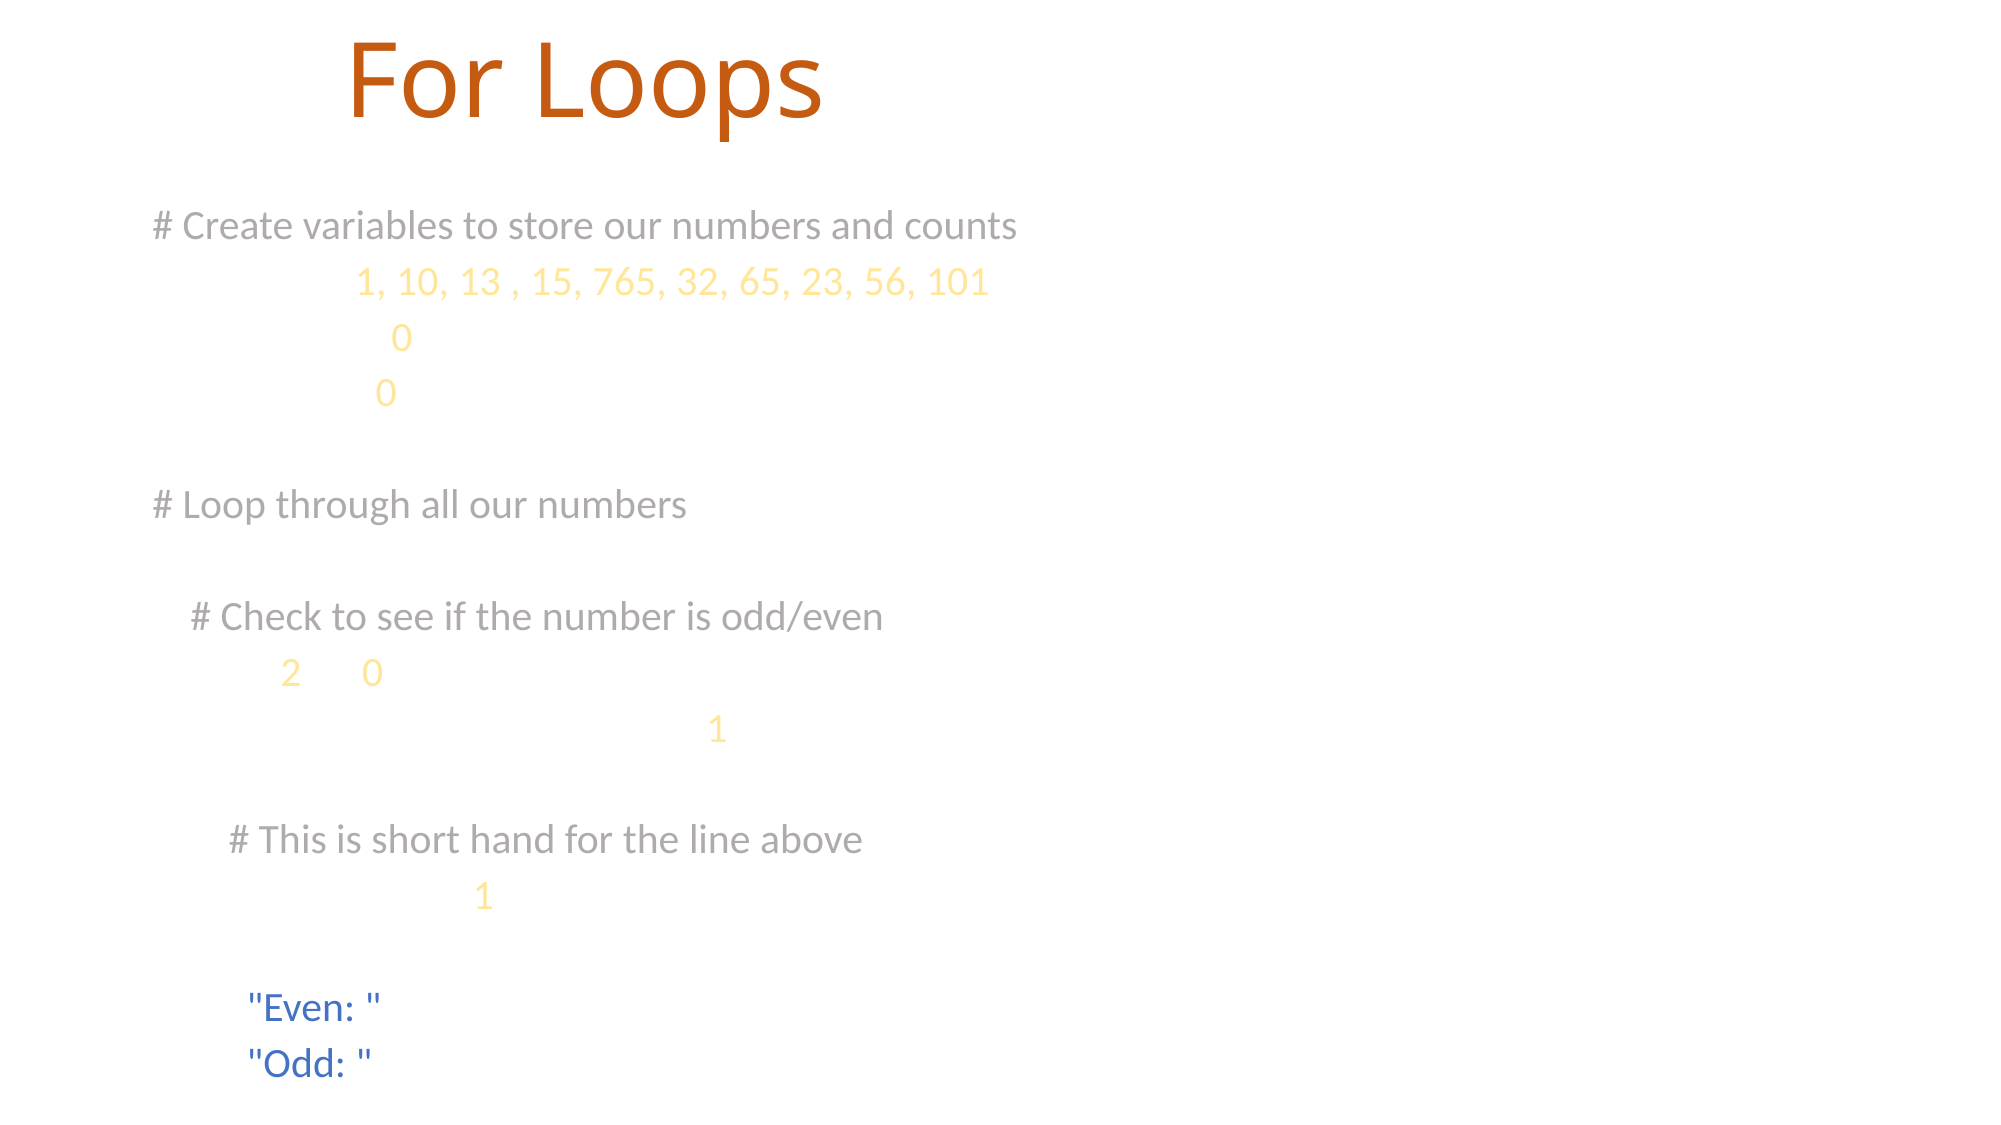

# For Loops
# Create variables to store our numbers and counts
numbers = [1, 10, 13 , 15, 765, 32, 65, 23, 56, 101]
even_count = 0
odd_count = 0
# Loop through all our numbers
for i in numbers:
 # Check to see if the number is odd/even
 if i % 2 == 0:
 even_count = even_count + 1
 else:
 # This is short hand for the line above
 odd_count += 1
print("Even: " + str(even_count))
print("Odd: " + str(odd_count))